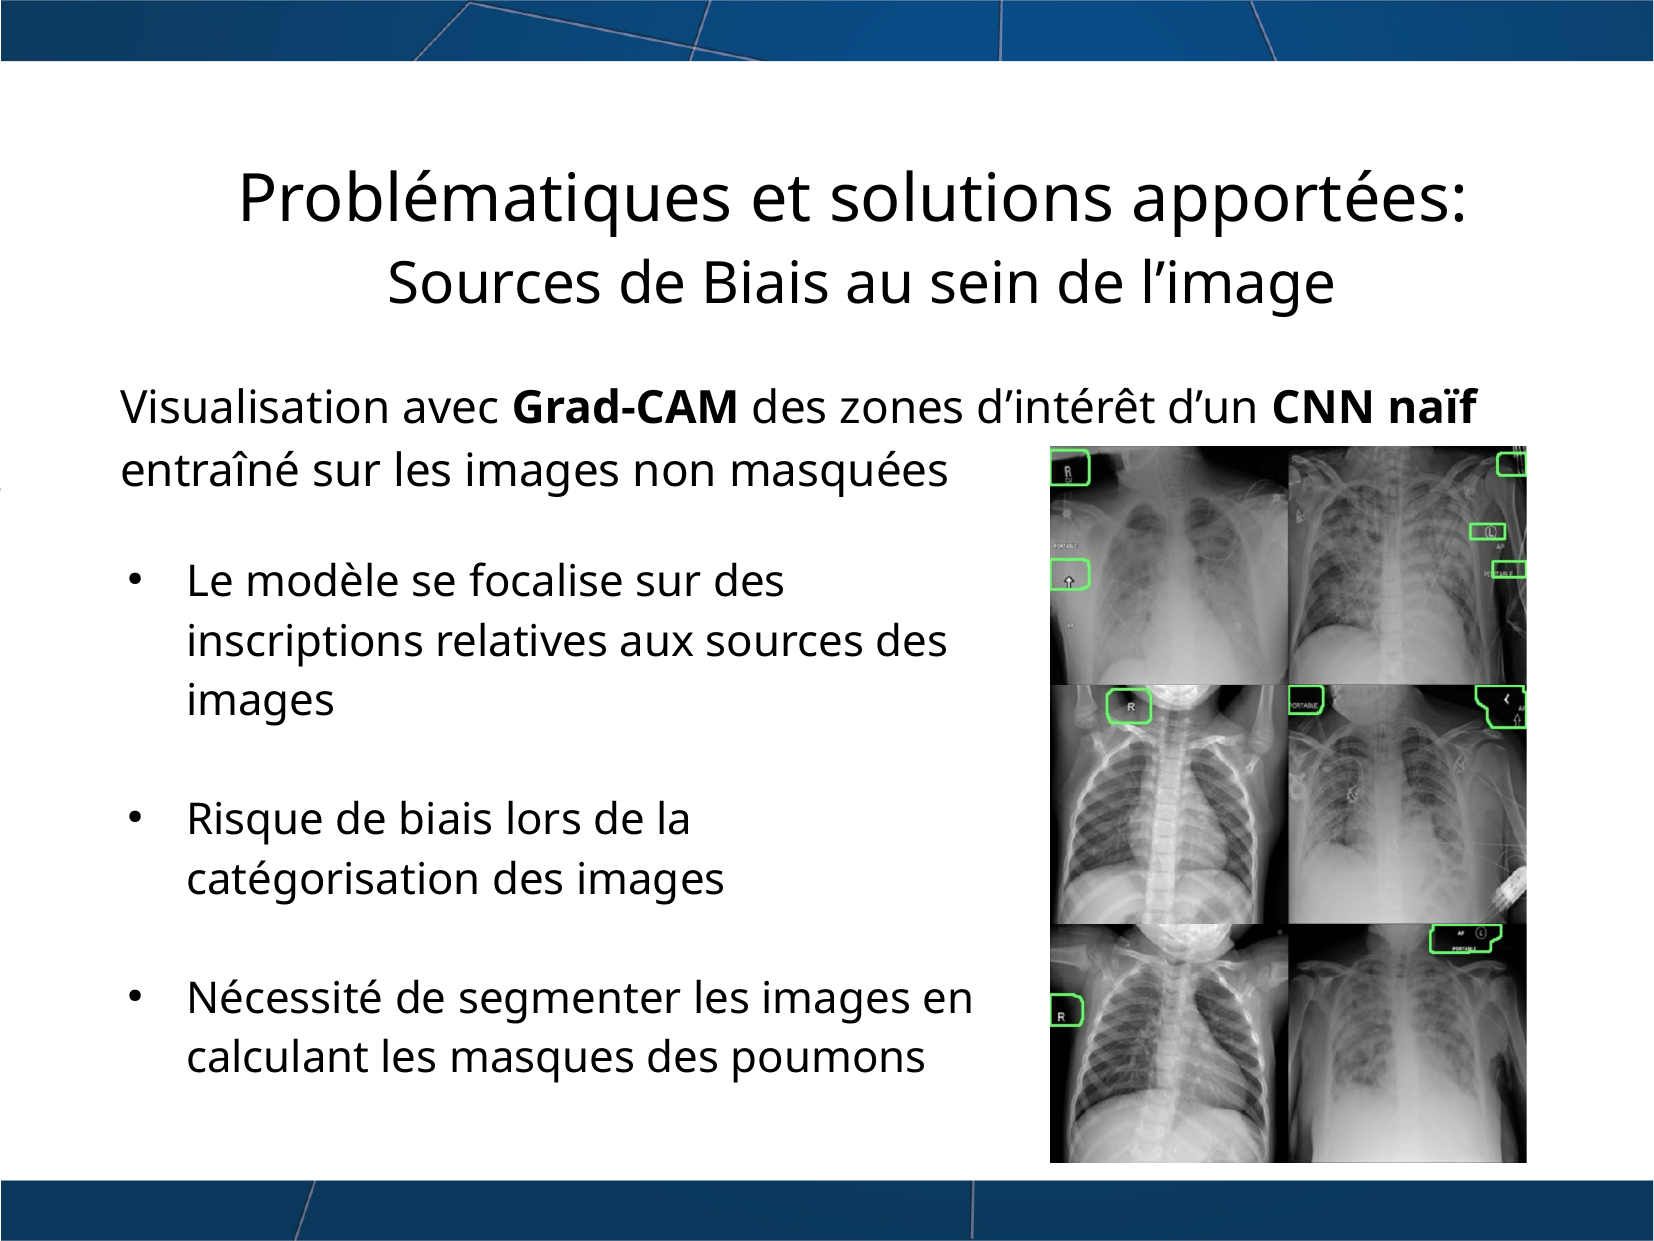

# Problématiques et solutions apportées: Sources de Biais au sein de l’image
Visualisation avec Grad-CAM des zones d’intérêt d’un CNN naïf entraîné sur les images non masquées
Le modèle se focalise sur des inscriptions relatives aux sources des images
Risque de biais lors de la catégorisation des images
Nécessité de segmenter les images en calculant les masques des poumons